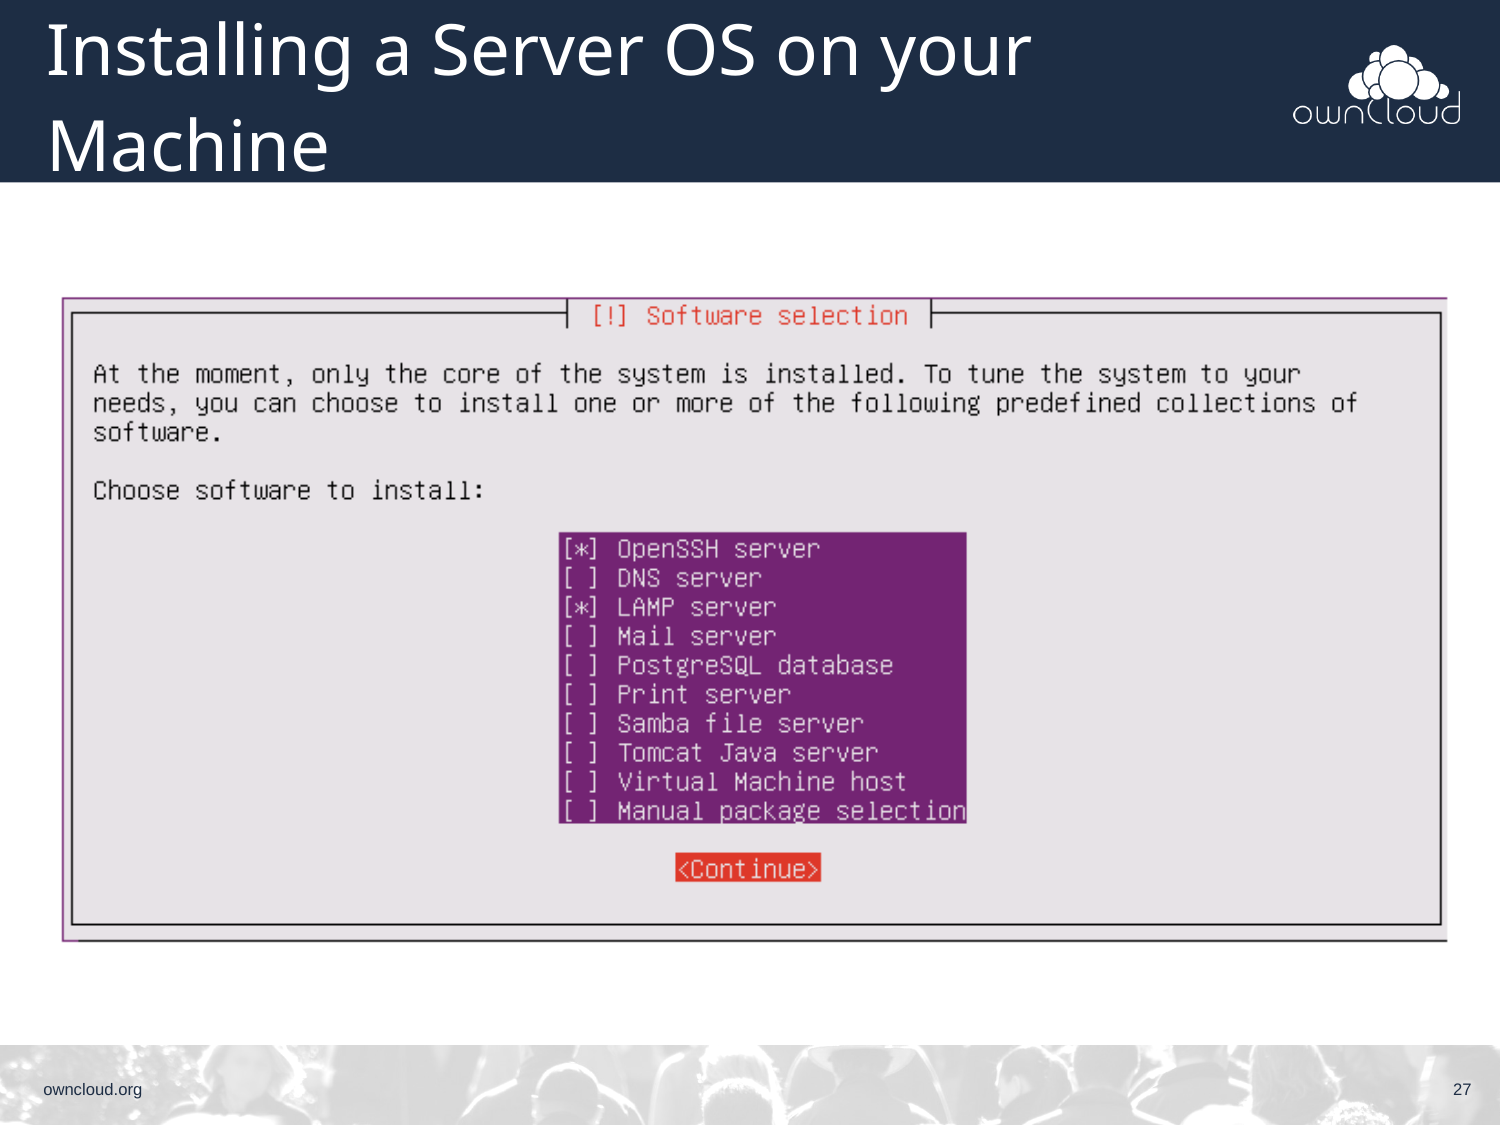

# Installing a Server OS on your Machine